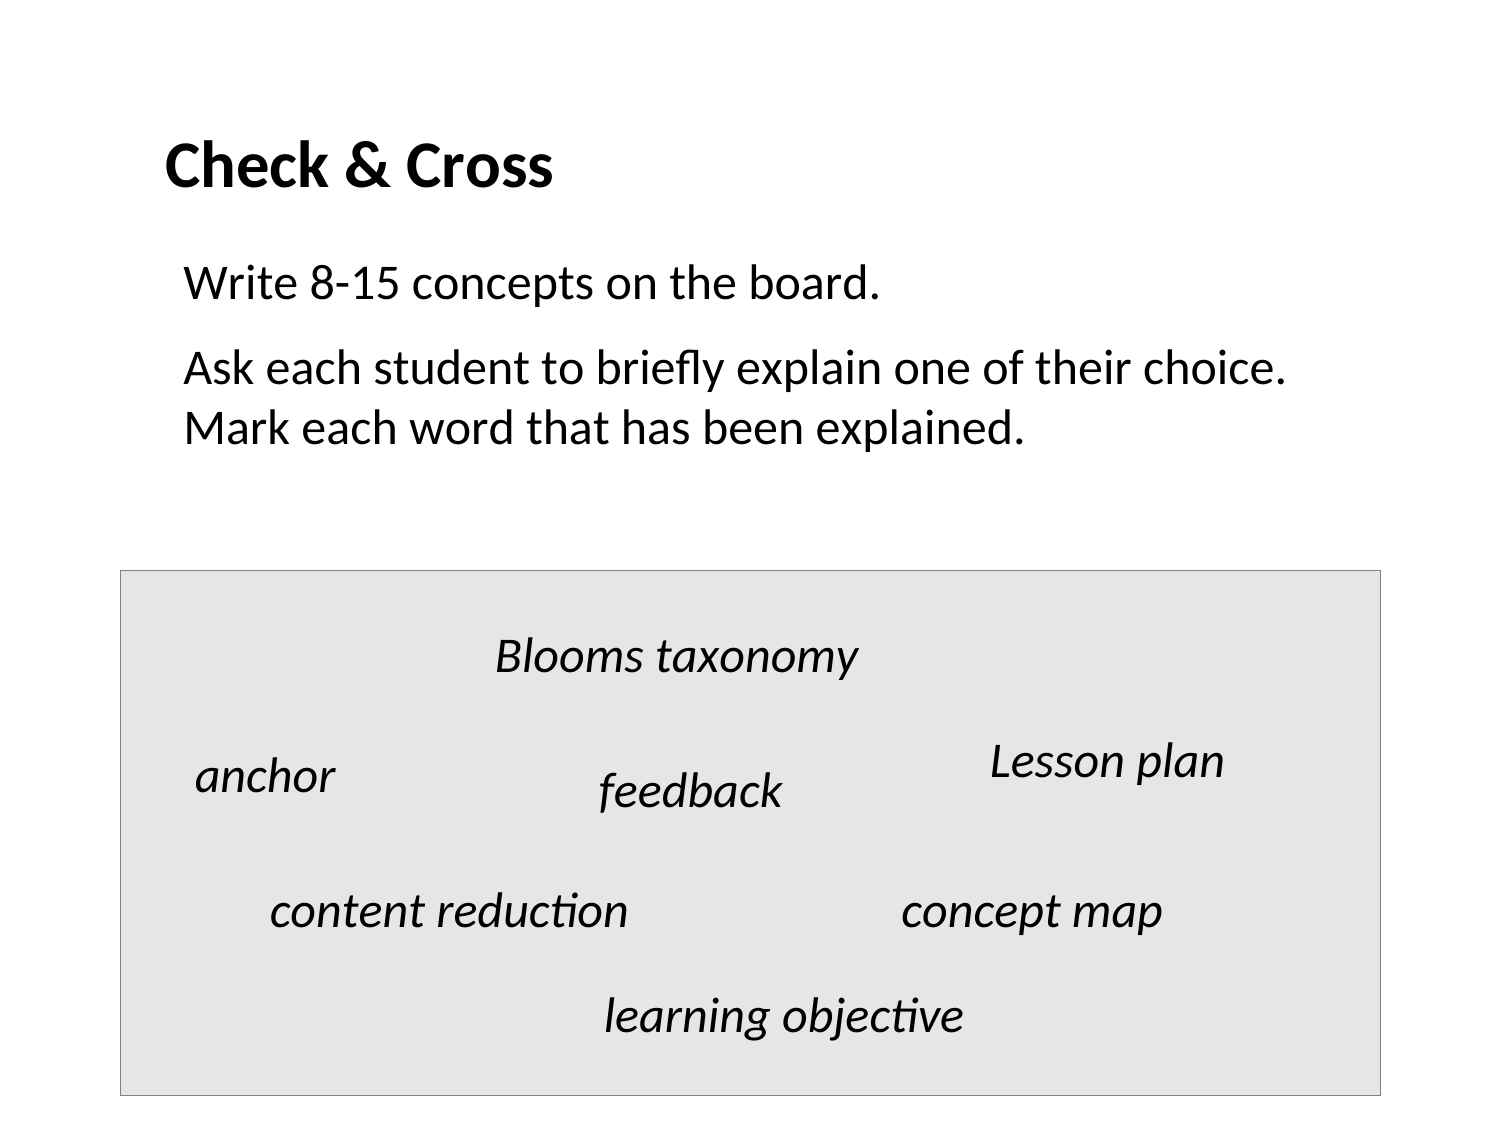

Check & Cross
Write 8-15 concepts on the board.
Ask each student to briefly explain one of their choice. Mark each word that has been explained.
Blooms taxonomy
Lesson plan
anchor
feedback
content reduction
concept map
learning objective